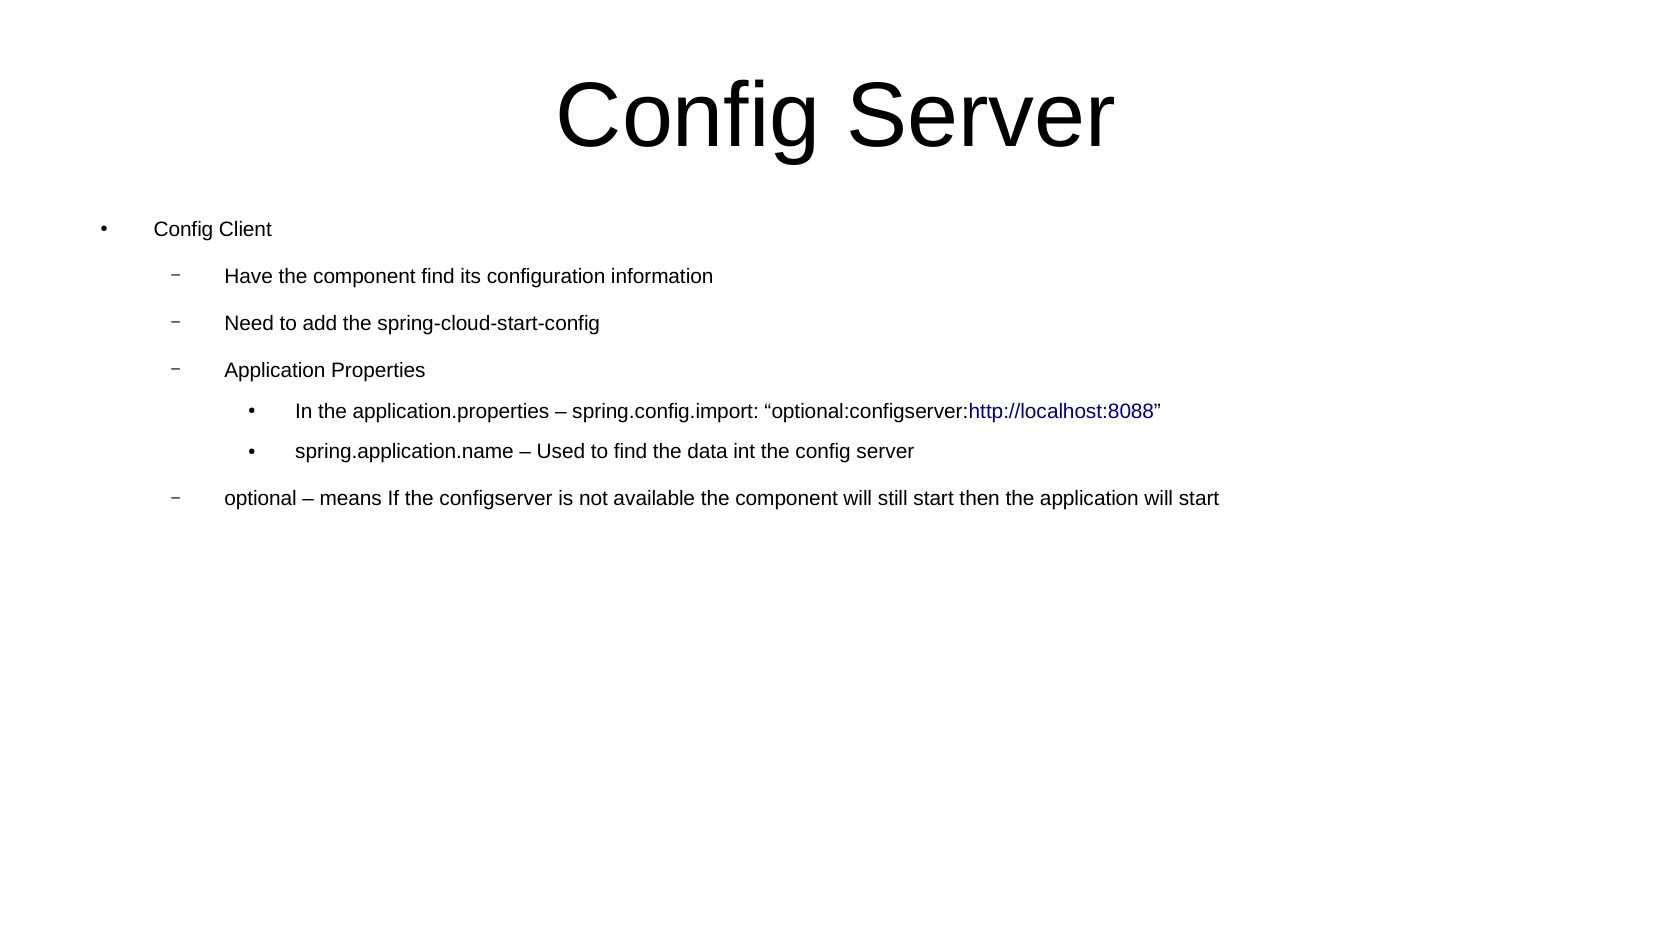

# Config Server
Config Client
Have the component find its configuration information
Need to add the spring-cloud-start-config
Application Properties
In the application.properties – spring.config.import: “optional:configserver:http://localhost:8088”
spring.application.name – Used to find the data int the config server
optional – means If the configserver is not available the component will still start then the application will start